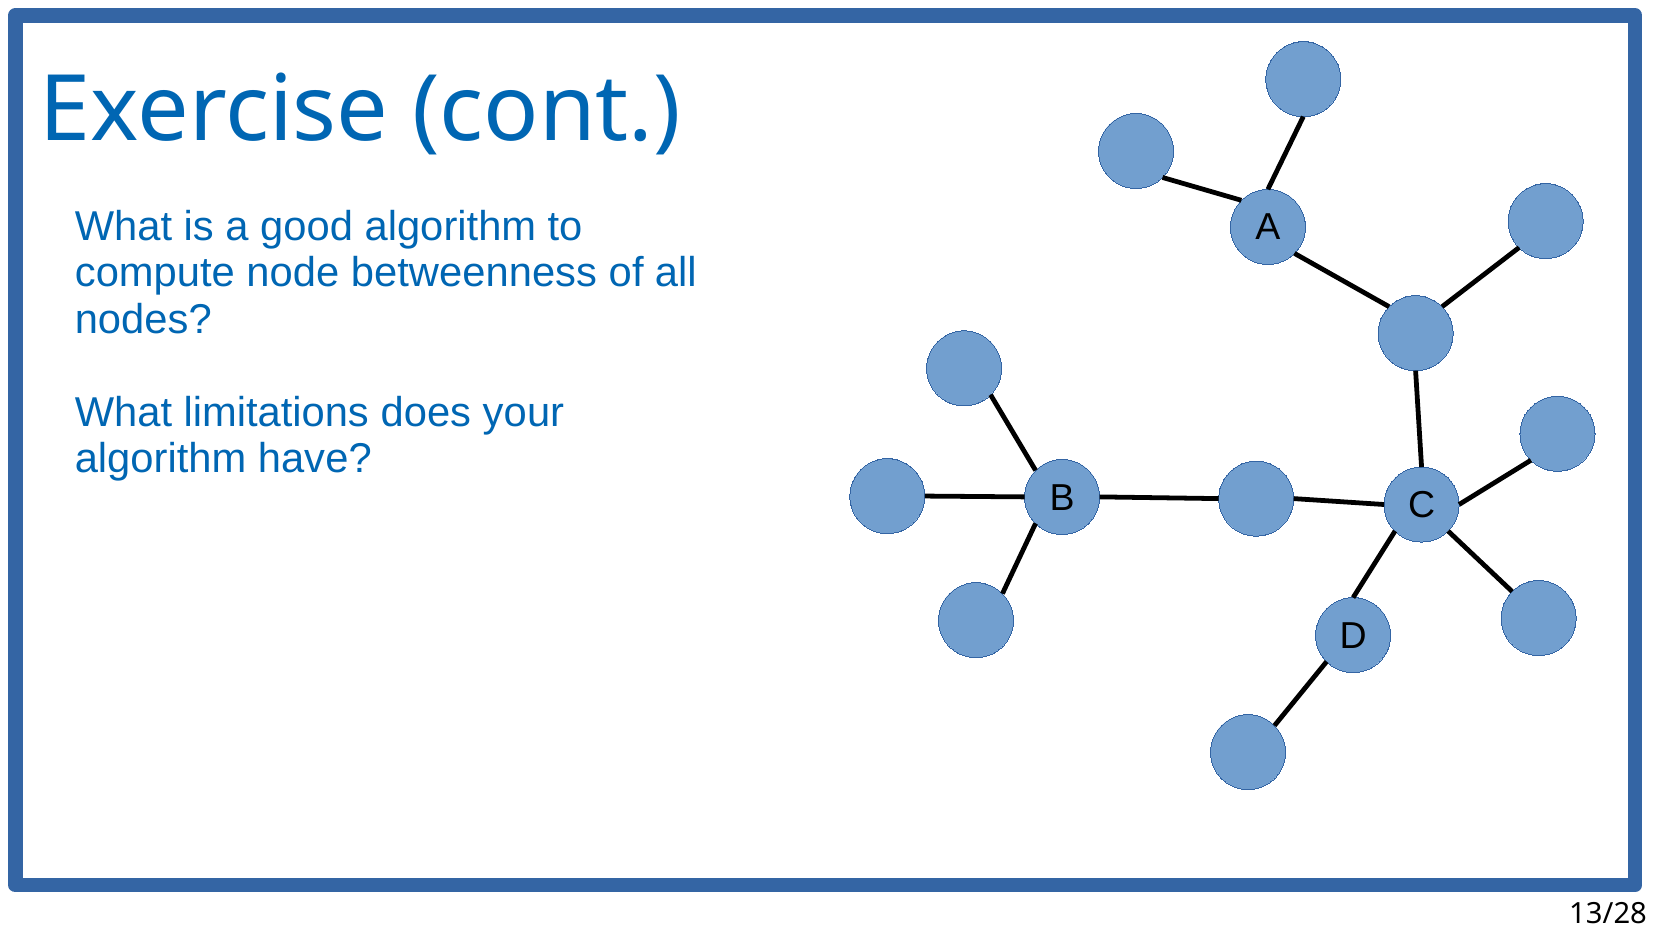

# Exercise (cont.)
A
What is a good algorithm to compute node betweenness of all nodes?
What limitations does your algorithm have?
B
C
D
13